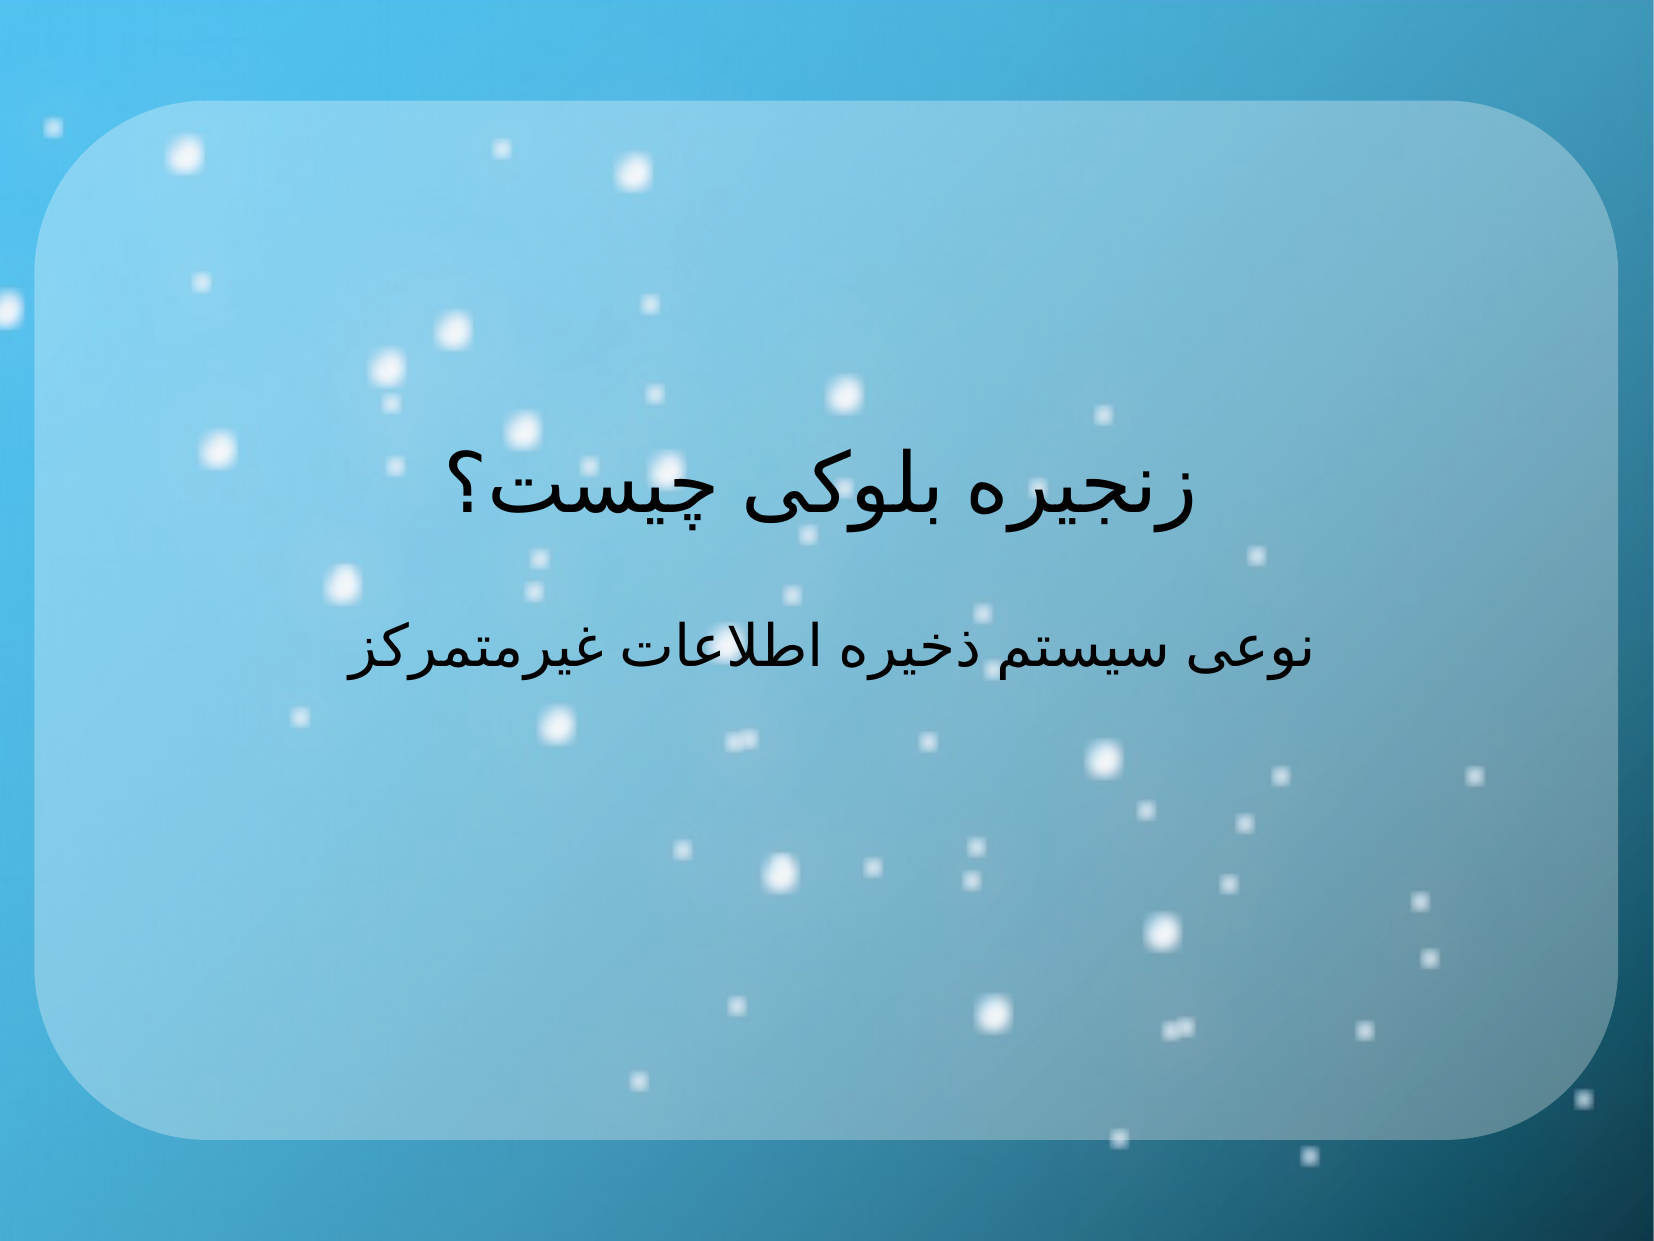

# زنجیره بلوکی چیست؟
نوعی سیستم ذخیره اطلاعات غیرمتمرکز